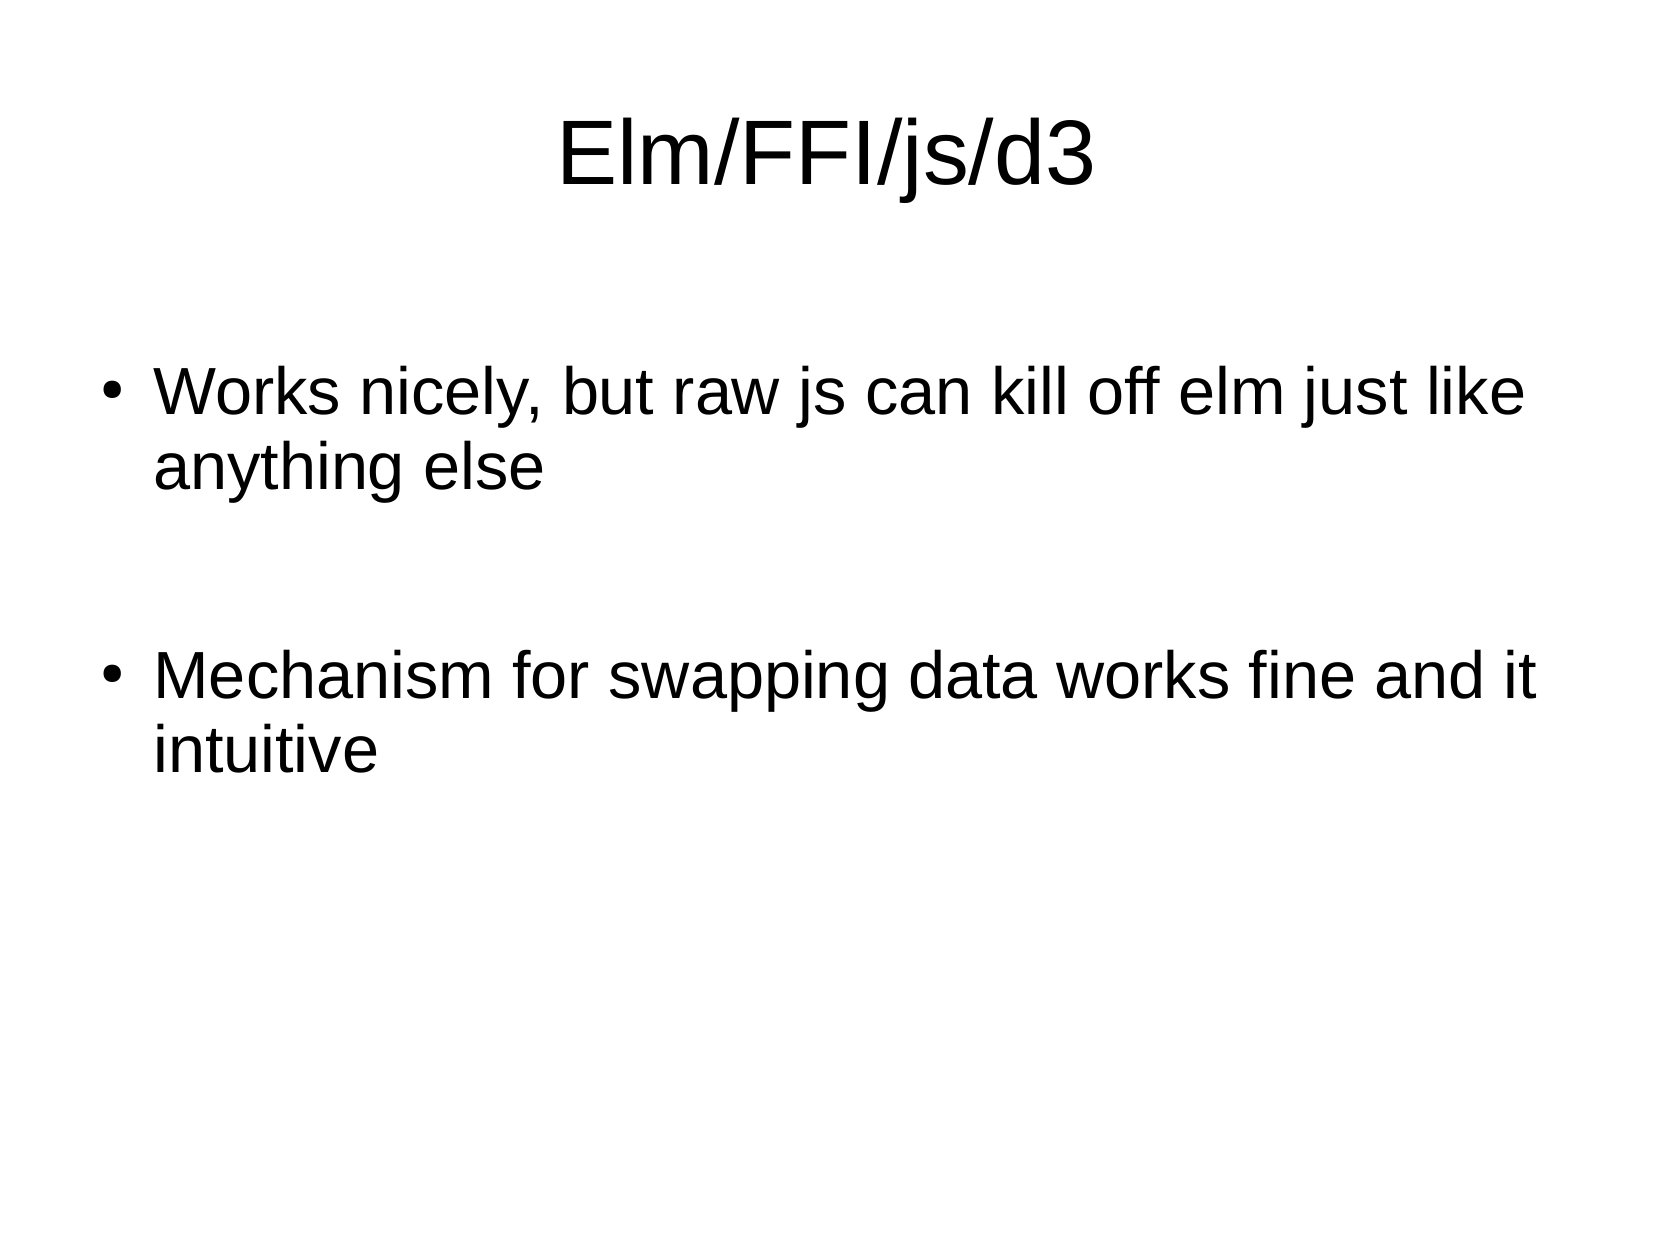

# Elm/FFI/js/d3
Works nicely, but raw js can kill off elm just like anything else
Mechanism for swapping data works fine and it intuitive